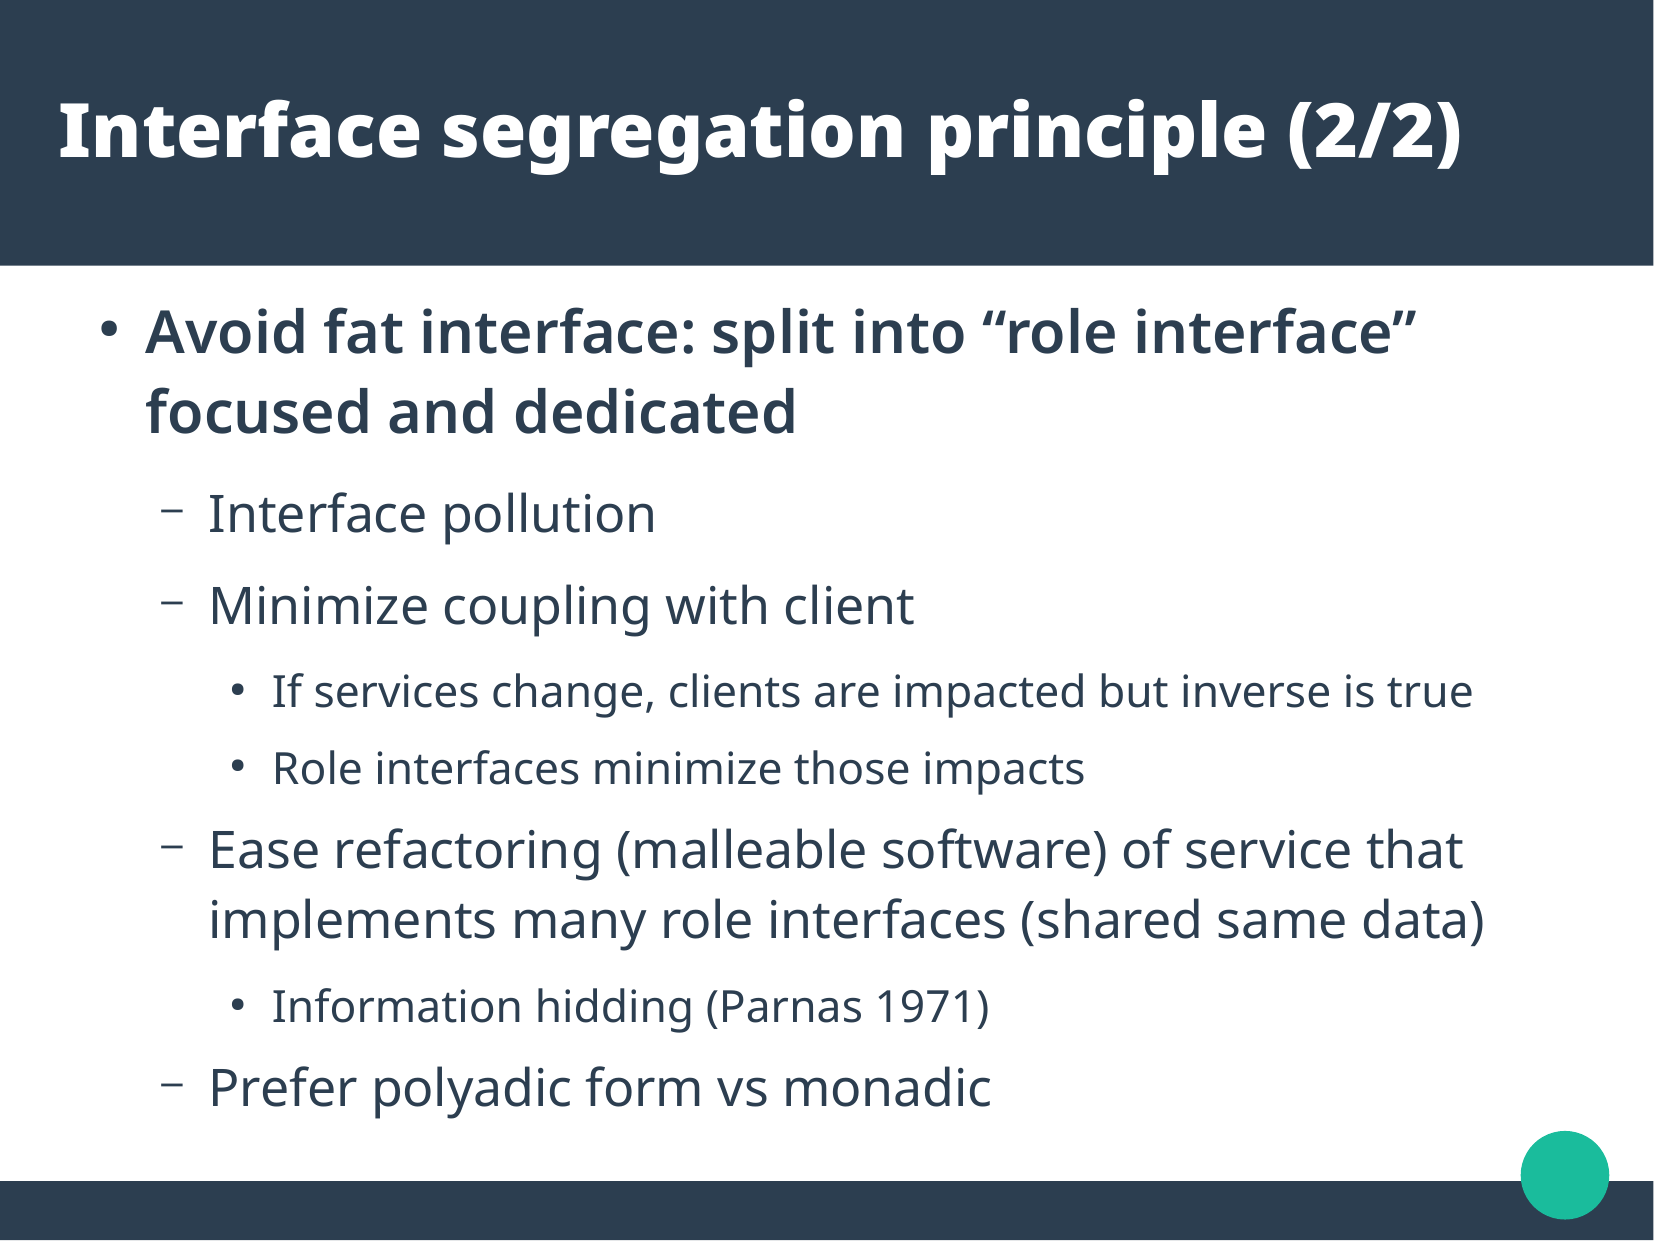

# Interface segregation principle (2/2)
Avoid fat interface: split into “role interface” focused and dedicated
Interface pollution
Minimize coupling with client
If services change, clients are impacted but inverse is true
Role interfaces minimize those impacts
Ease refactoring (malleable software) of service that implements many role interfaces (shared same data)
Information hidding (Parnas 1971)
Prefer polyadic form vs monadic